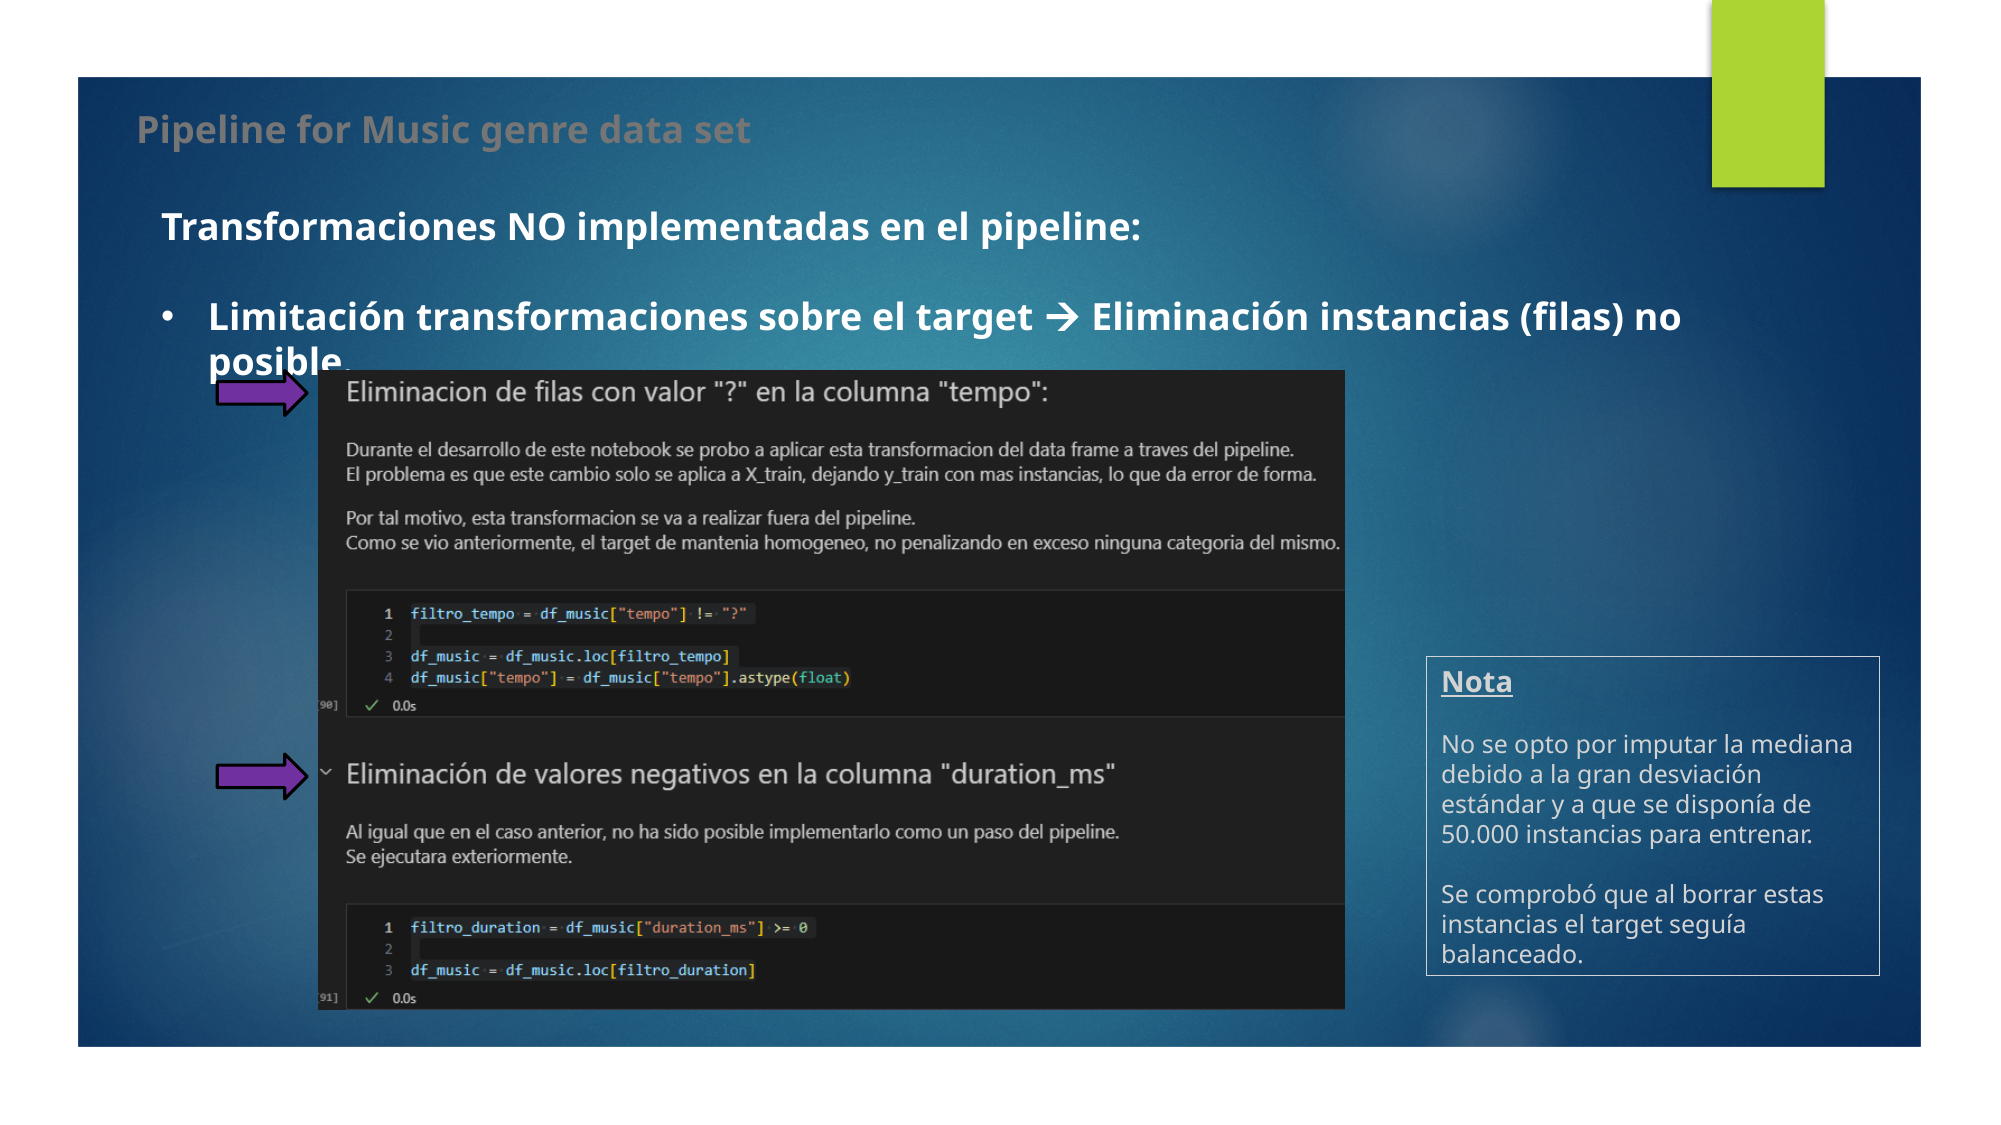

Pipeline for Music genre data set
Transformaciones NO implementadas en el pipeline:
Limitación transformaciones sobre el target  Eliminación instancias (filas) no posible.
Nota
No se opto por imputar la mediana debido a la gran desviación estándar y a que se disponía de 50.000 instancias para entrenar.
Se comprobó que al borrar estas instancias el target seguía balanceado.